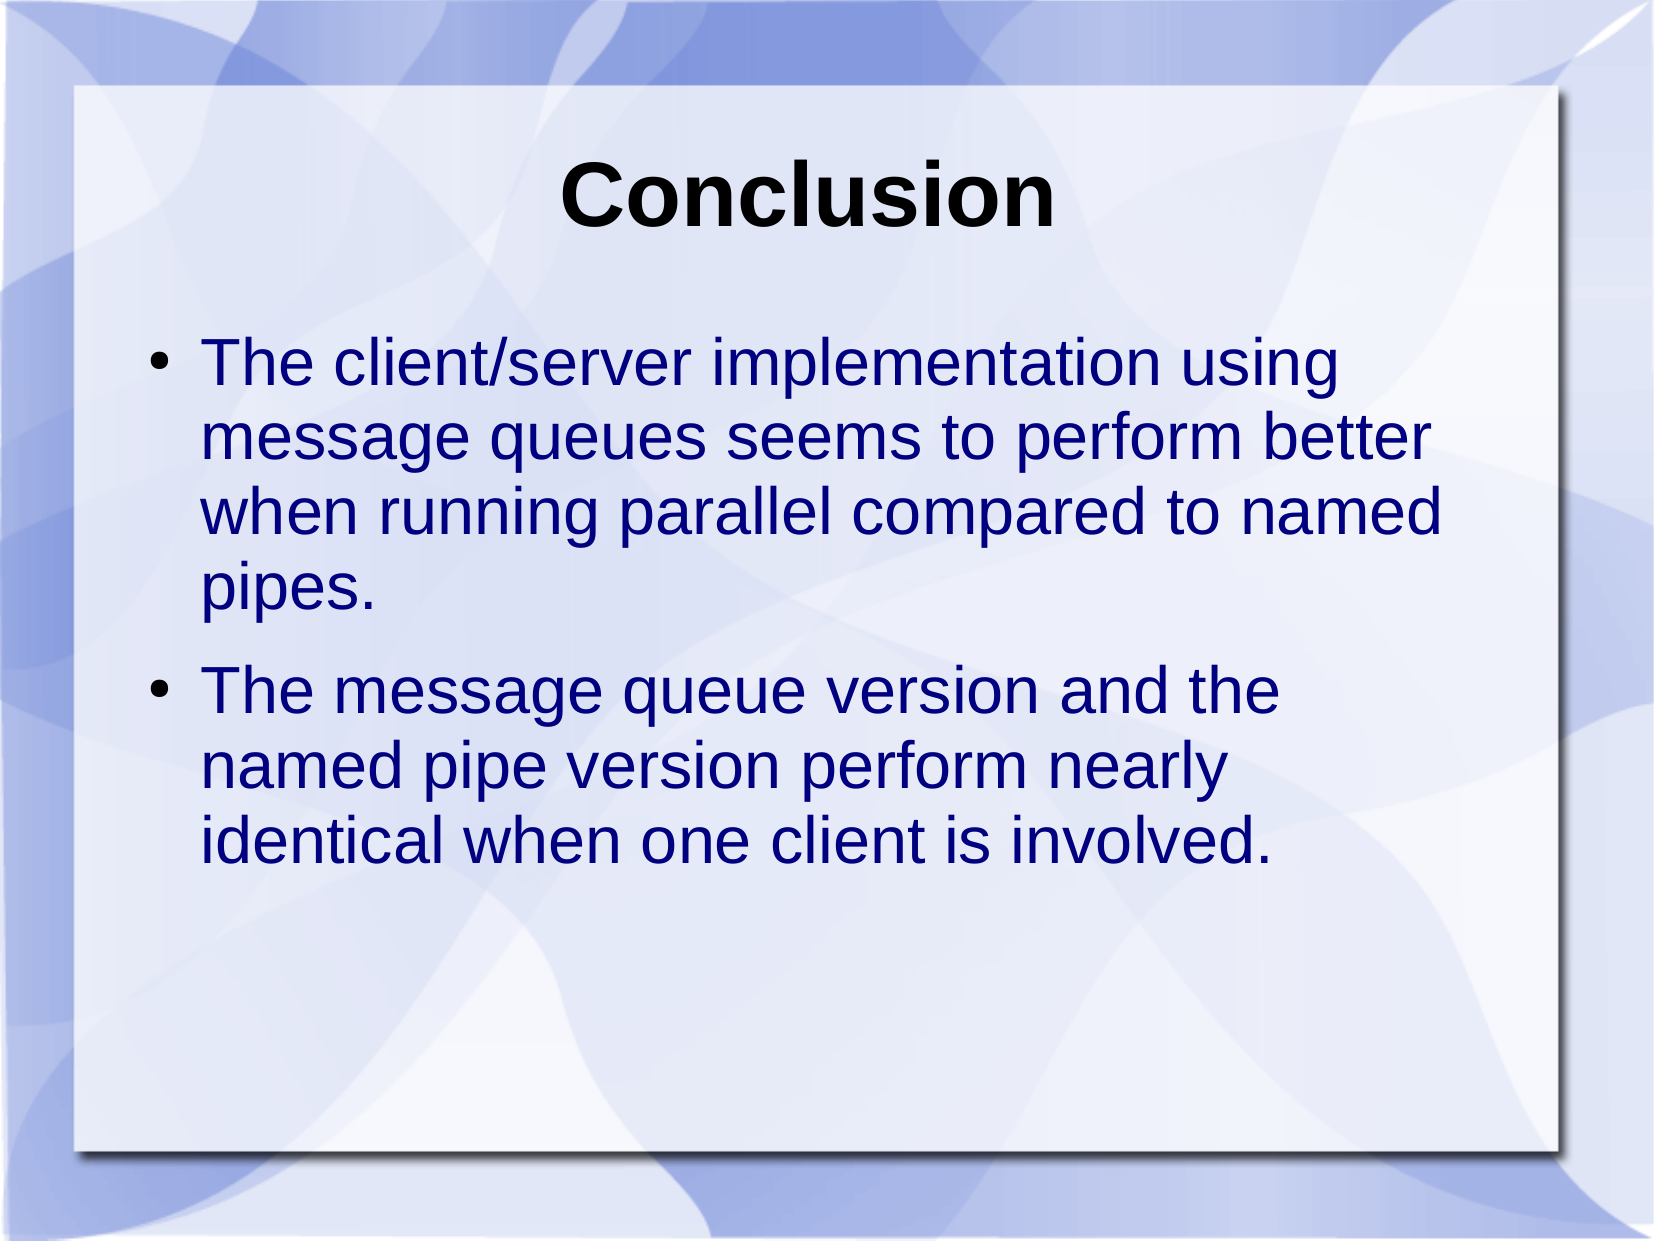

# Conclusion
The client/server implementation using message queues seems to perform better when running parallel compared to named pipes.
The message queue version and the named pipe version perform nearly identical when one client is involved.